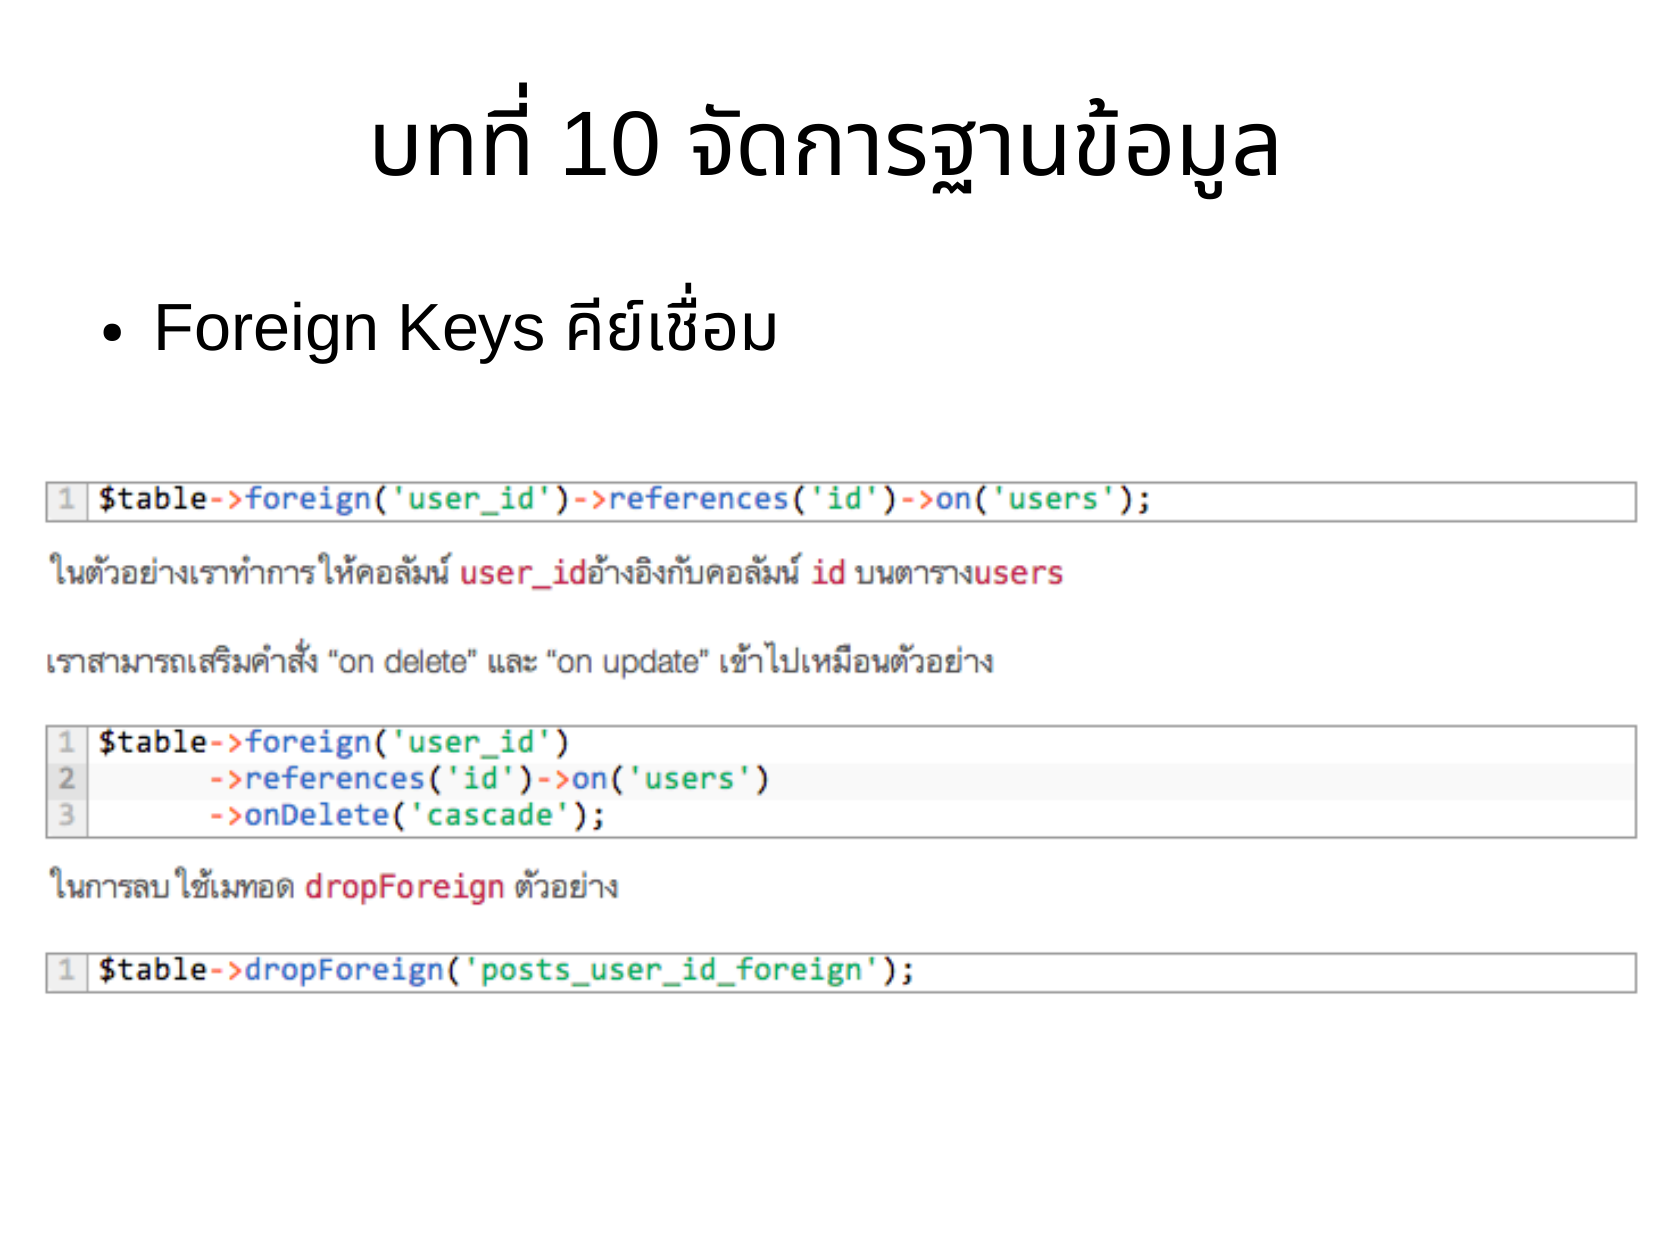

# บทที่ 10 จัดการฐานข้อมูล
Foreign Keys คีย์เชื่อม